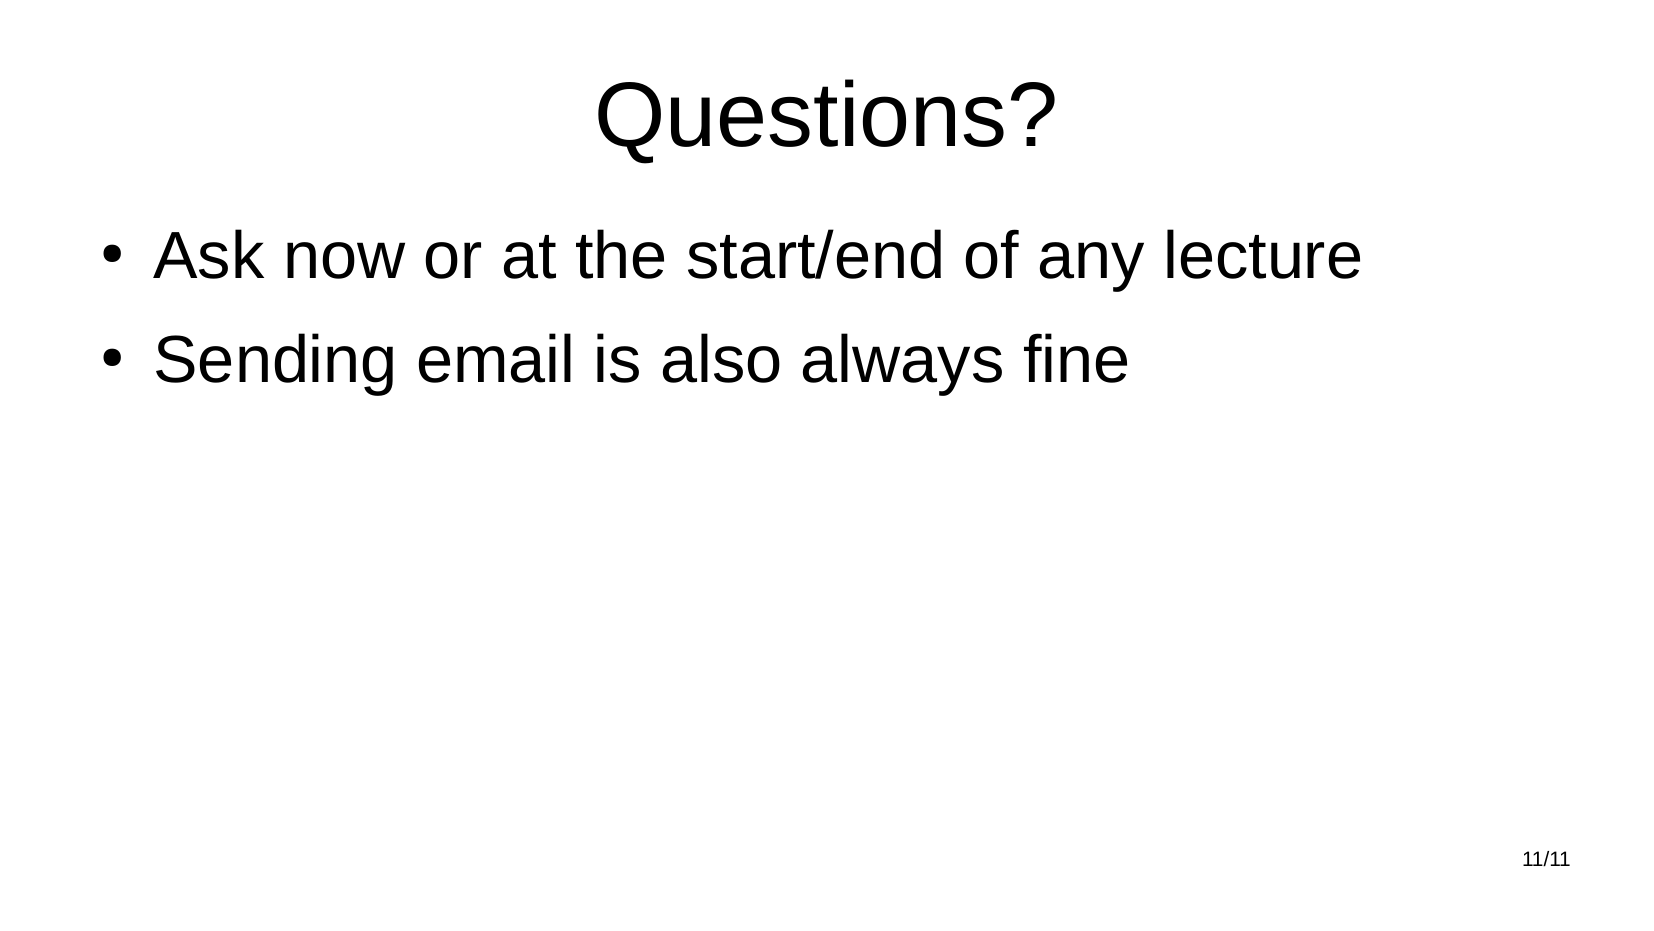

# Questions?
Ask now or at the start/end of any lecture
Sending email is also always fine
11